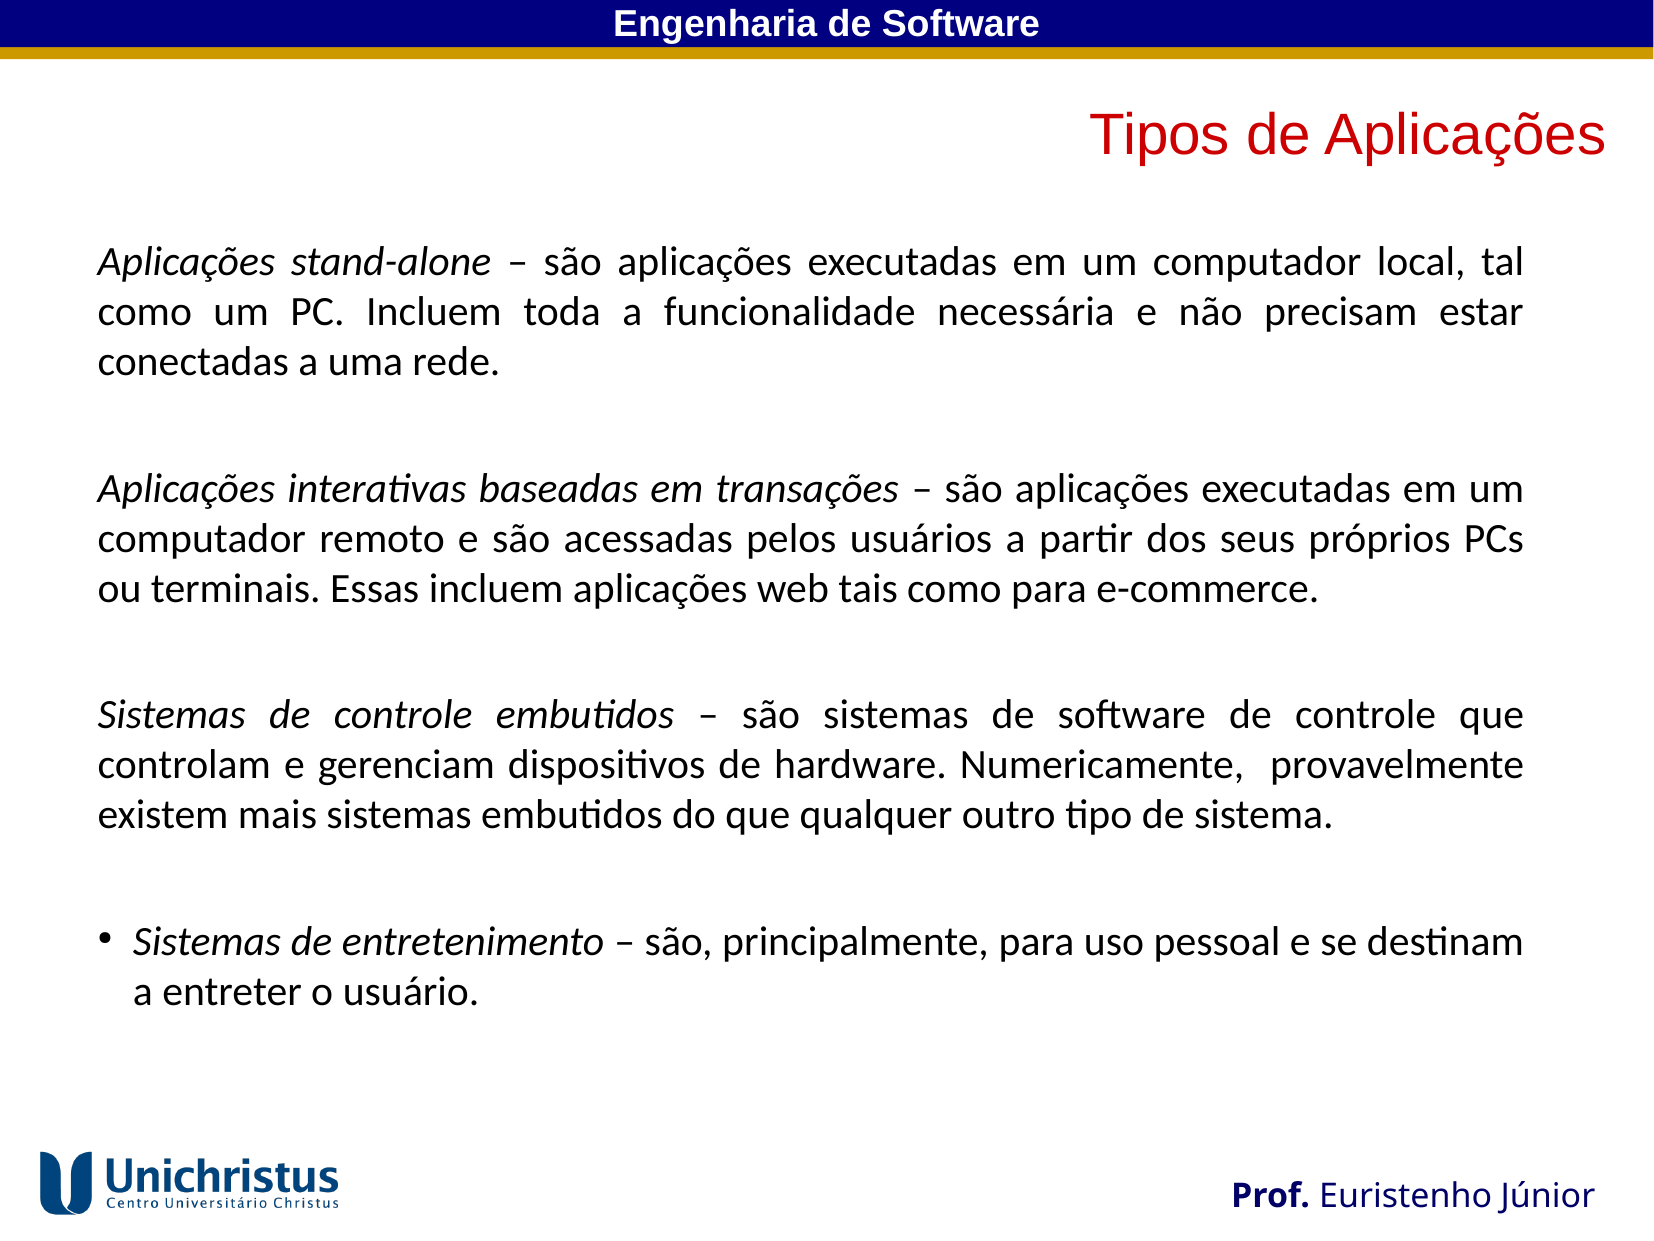

Engenharia de Software
Tipos de Aplicações
Aplicações stand-alone – são aplicações executadas em um computador local, tal como um PC. Incluem toda a funcionalidade necessária e não precisam estar conectadas a uma rede.
Aplicações interativas baseadas em transações – são aplicações executadas em um computador remoto e são acessadas pelos usuários a partir dos seus próprios PCs ou terminais. Essas incluem aplicações web tais como para e-commerce.
Sistemas de controle embutidos – são sistemas de software de controle que controlam e gerenciam dispositivos de hardware. Numericamente, provavelmente existem mais sistemas embutidos do que qualquer outro tipo de sistema.
Sistemas de entretenimento – são, principalmente, para uso pessoal e se destinam a entreter o usuário.
Prof. Euristenho Júnior